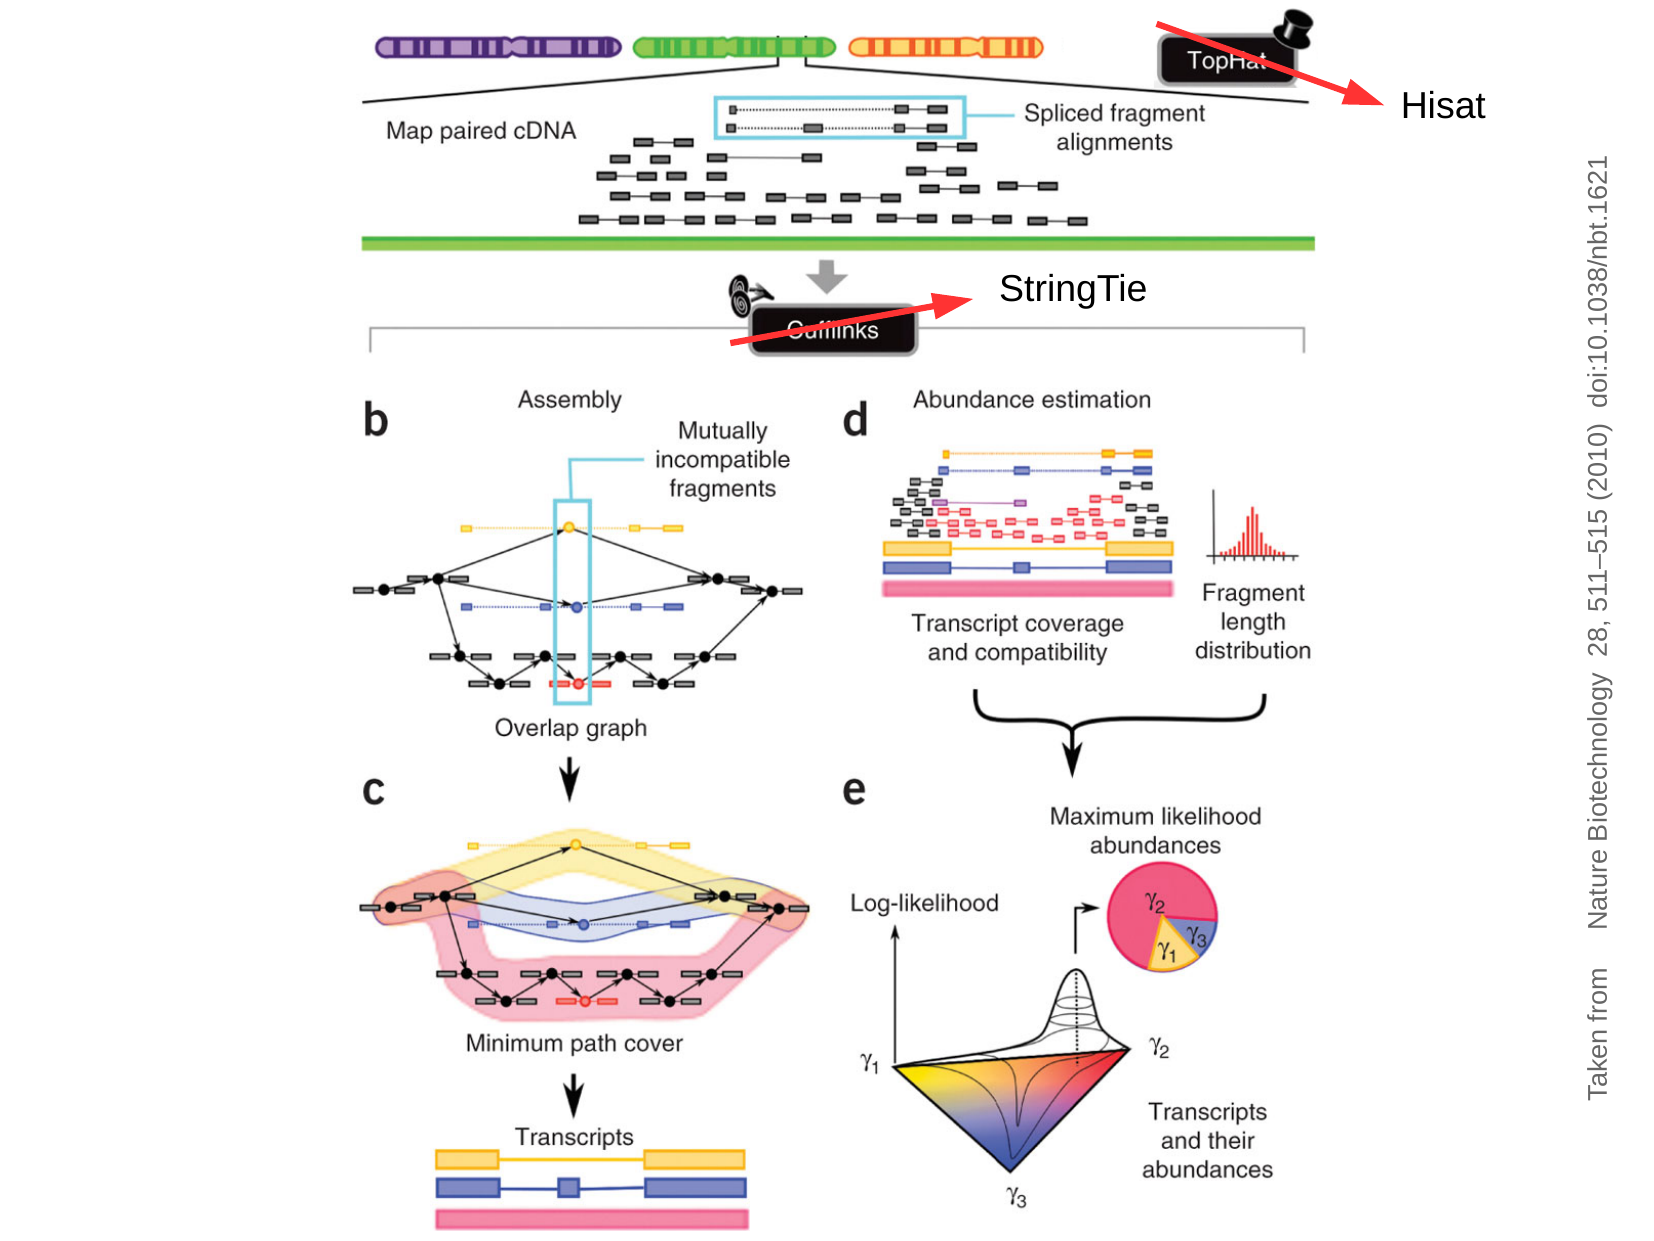

Hisat
StringTie
Taken from Nature Biotechnology 28, 511–515 (2010) doi:10.1038/nbt.1621